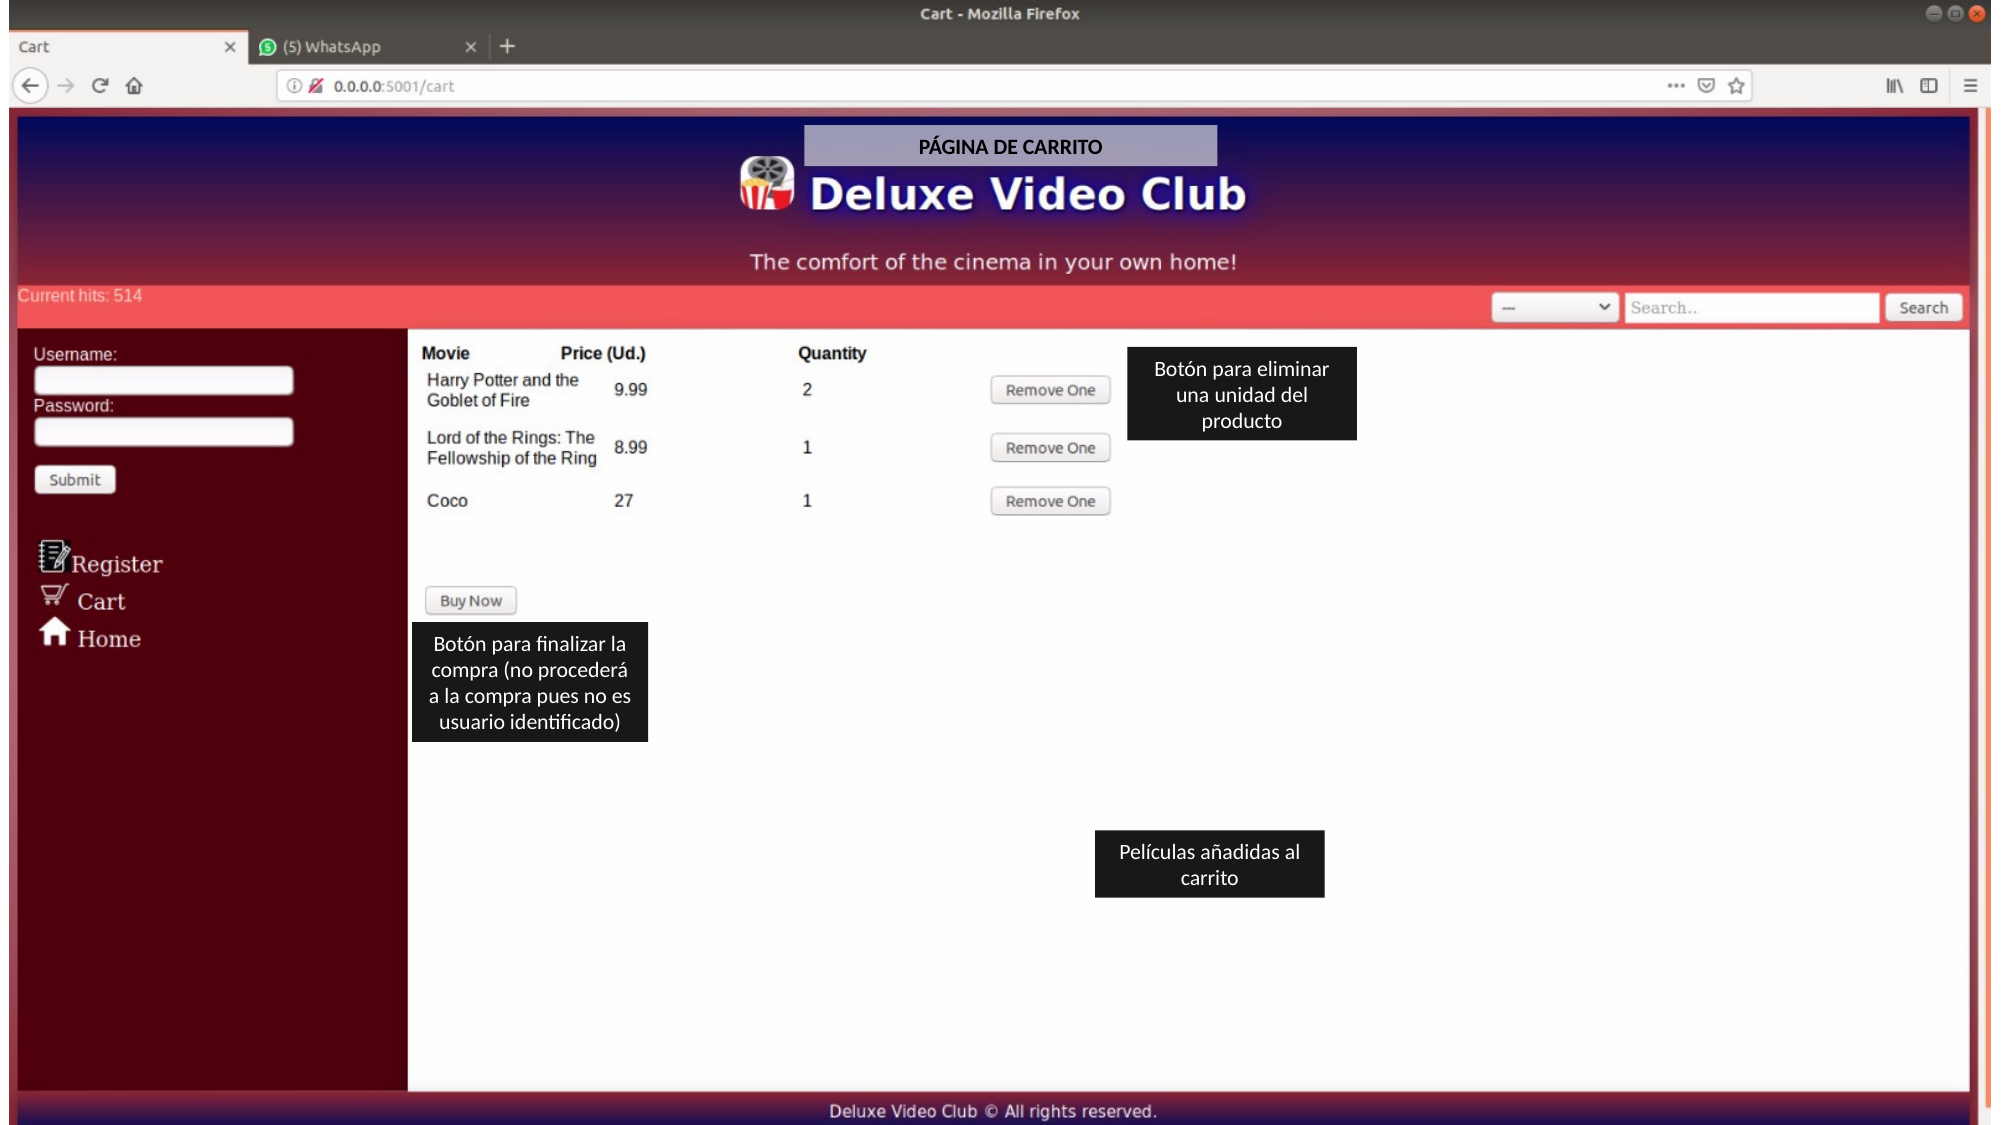

PÁGINA DE CARRITO
Botón para eliminar una unidad del producto
Botón para finalizar la compra (no procederá a la compra pues no es usuario identificado)
Películas añadidas al carrito